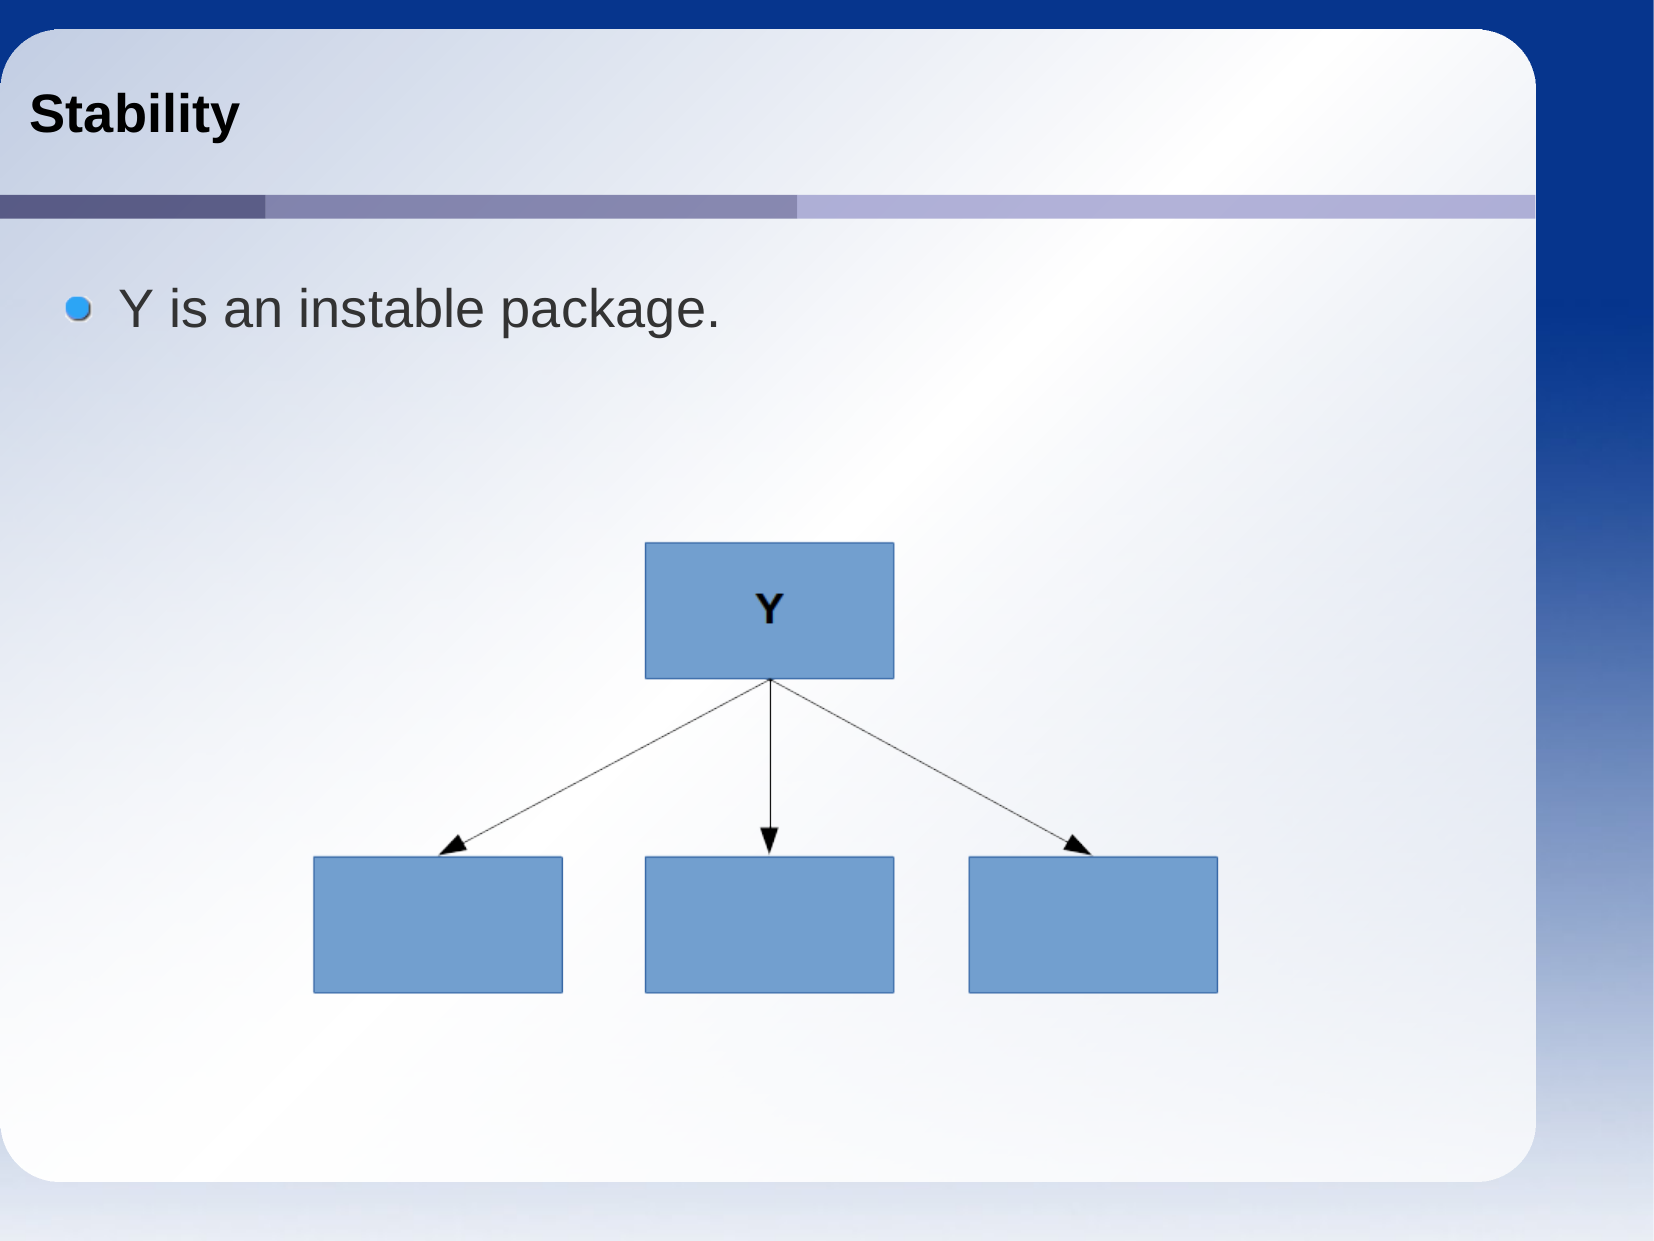

# Stability
Y is an instable package.